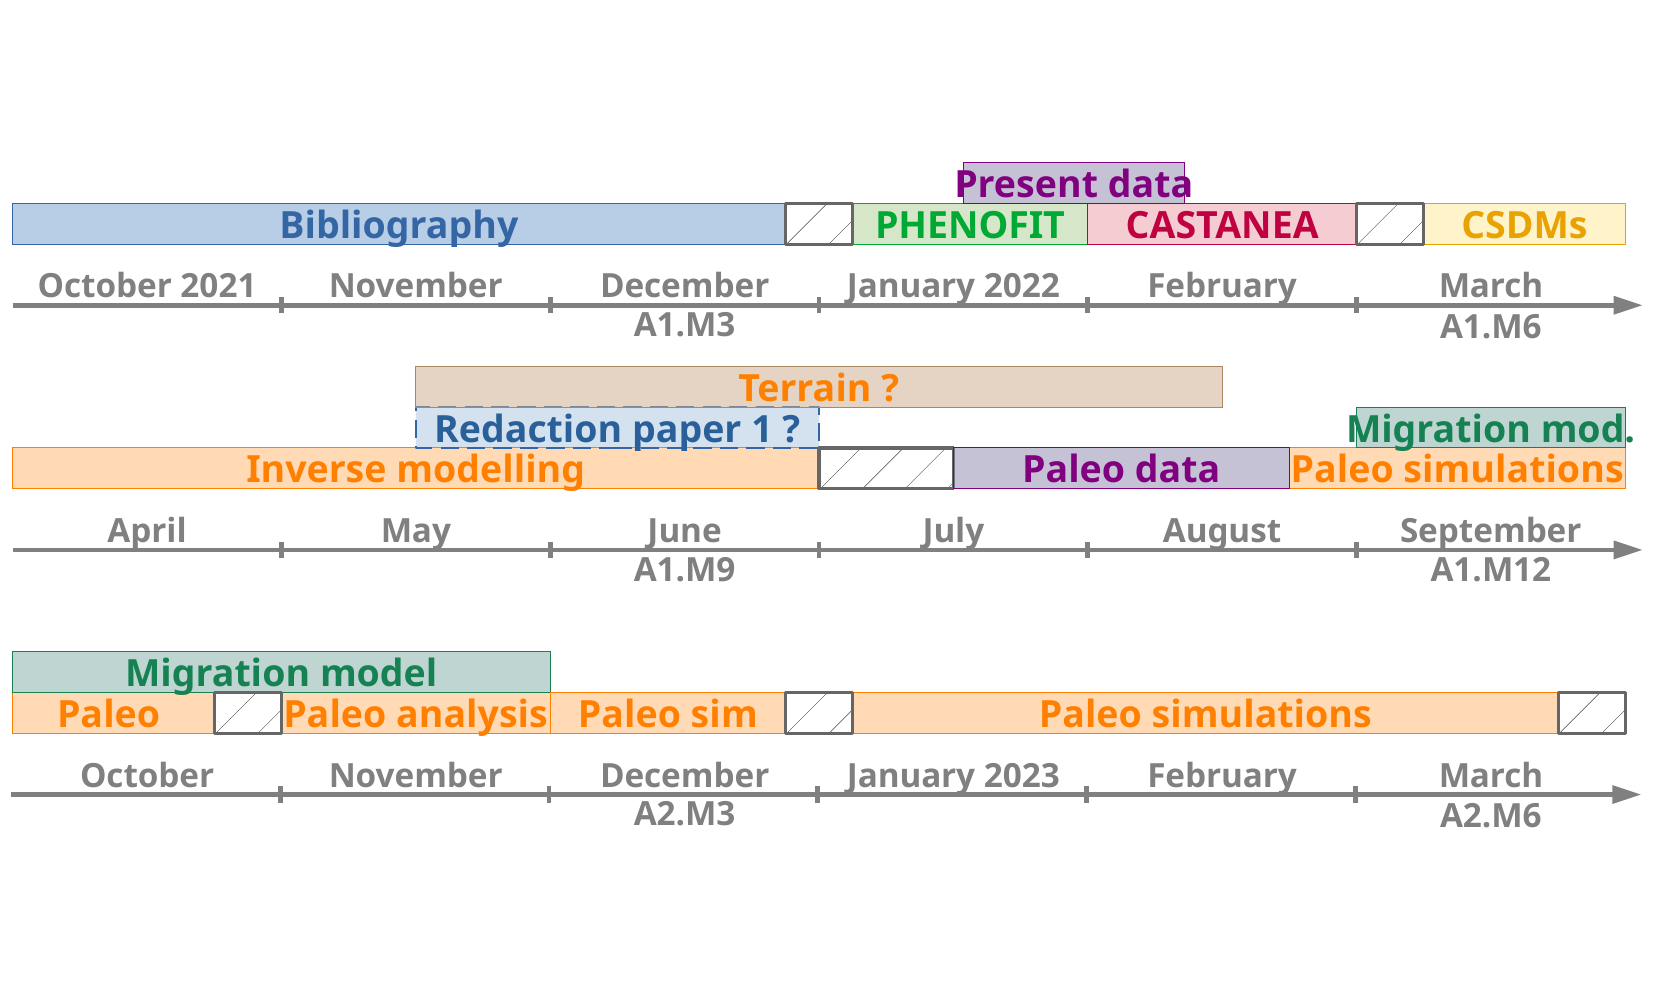

Present data
Bibliography
PHENOFIT
CASTANEA
CSDMs
October 2021
November
December
January 2022
February
March
A1.M3
A1.M6
Terrain ?
Redaction paper 1 ?
Migration mod.
Inverse modelling
Paleo data
Paleo simulations
April
May
June
July
August
September
A1.M9
A1.M12
Migration model
Paleo
Paleo analysis
Paleo sim
Paleo simulations
October
November
December
January 2023
February
March
A2.M3
A2.M6